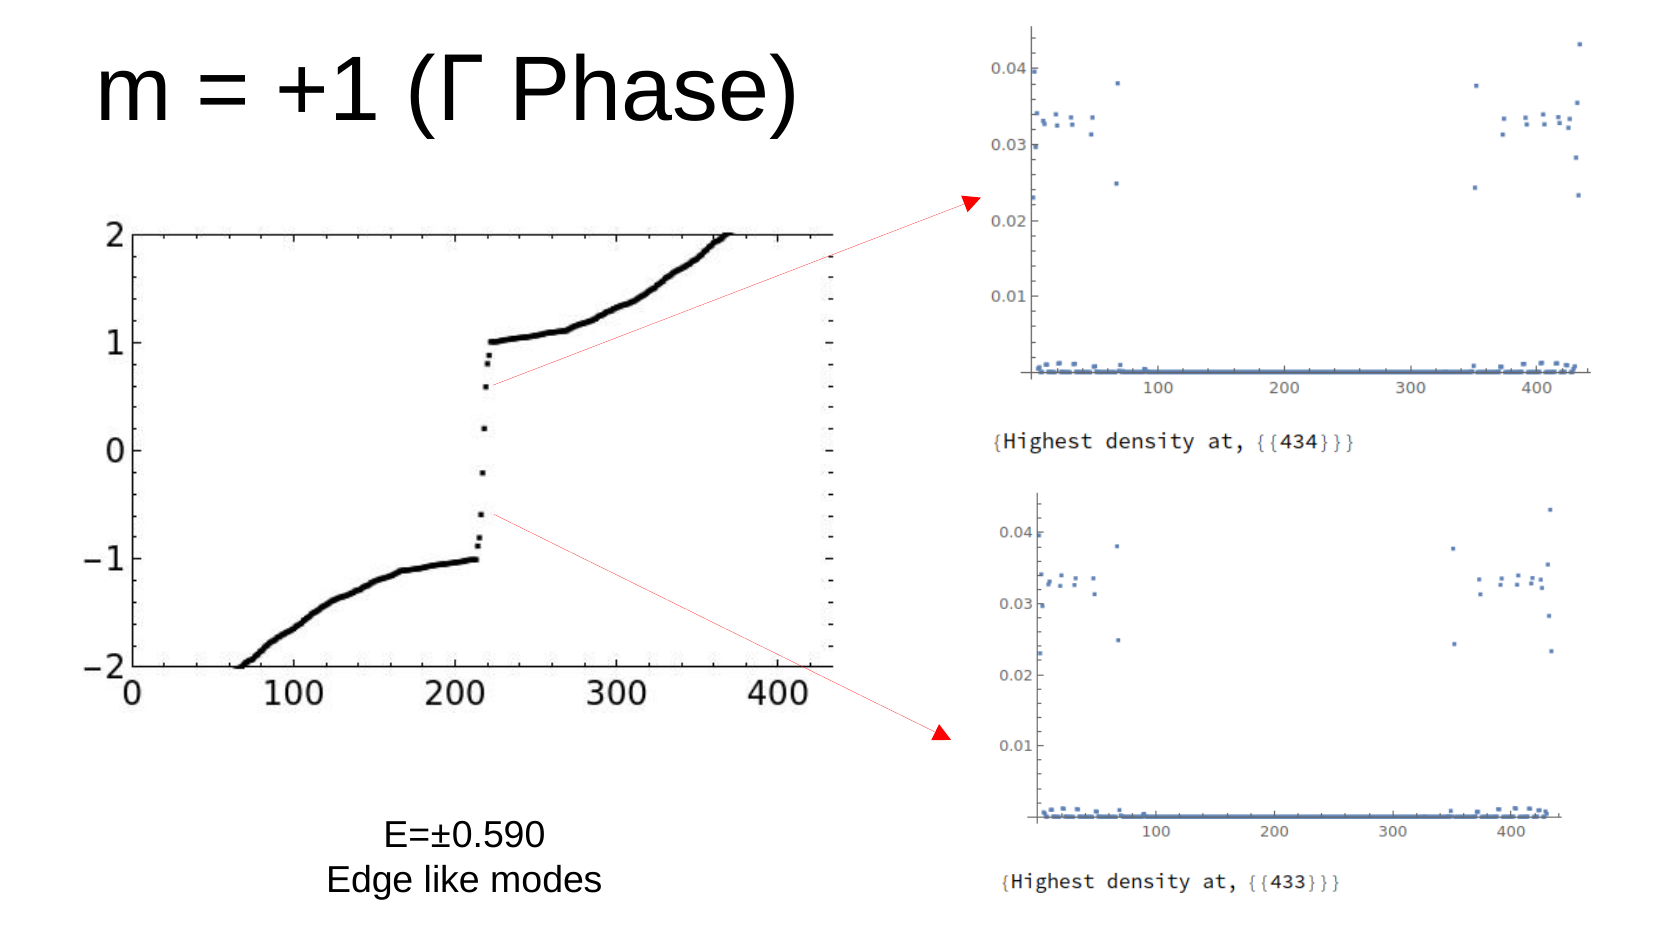

# m = +1 (Γ Phase)
E=±0.590
Edge like modes